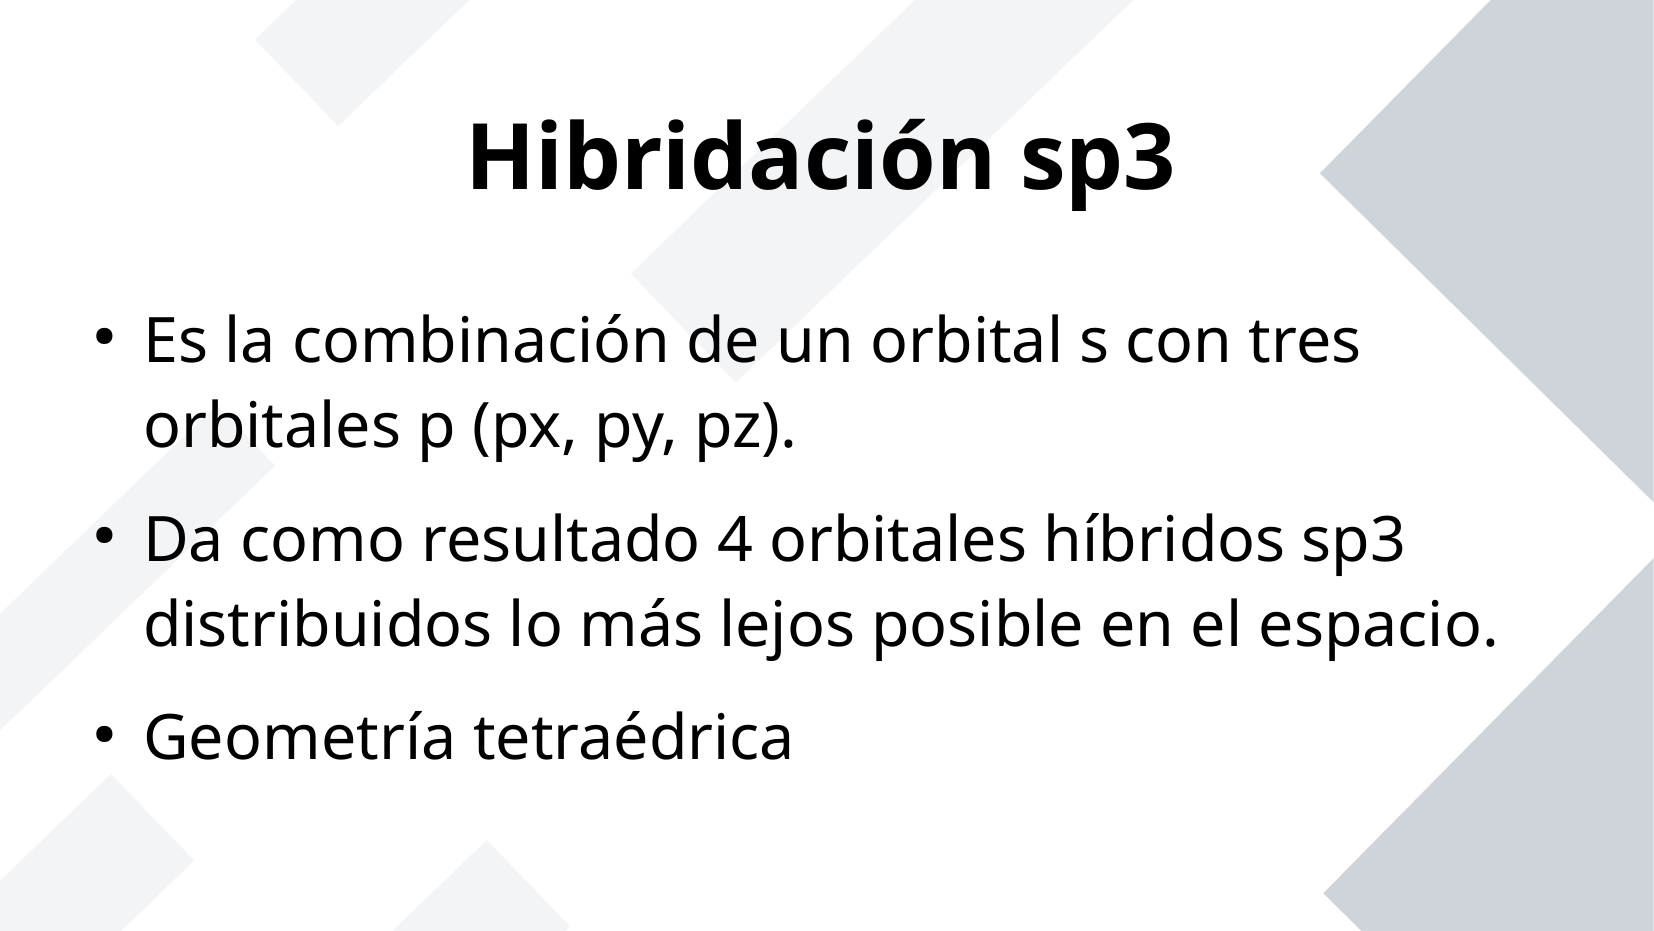

# Hibridación sp3
Es la combinación de un orbital s con tres orbitales p (px, py, pz).
Da como resultado 4 orbitales híbridos sp3 distribuidos lo más lejos posible en el espacio.
Geometría tetraédrica